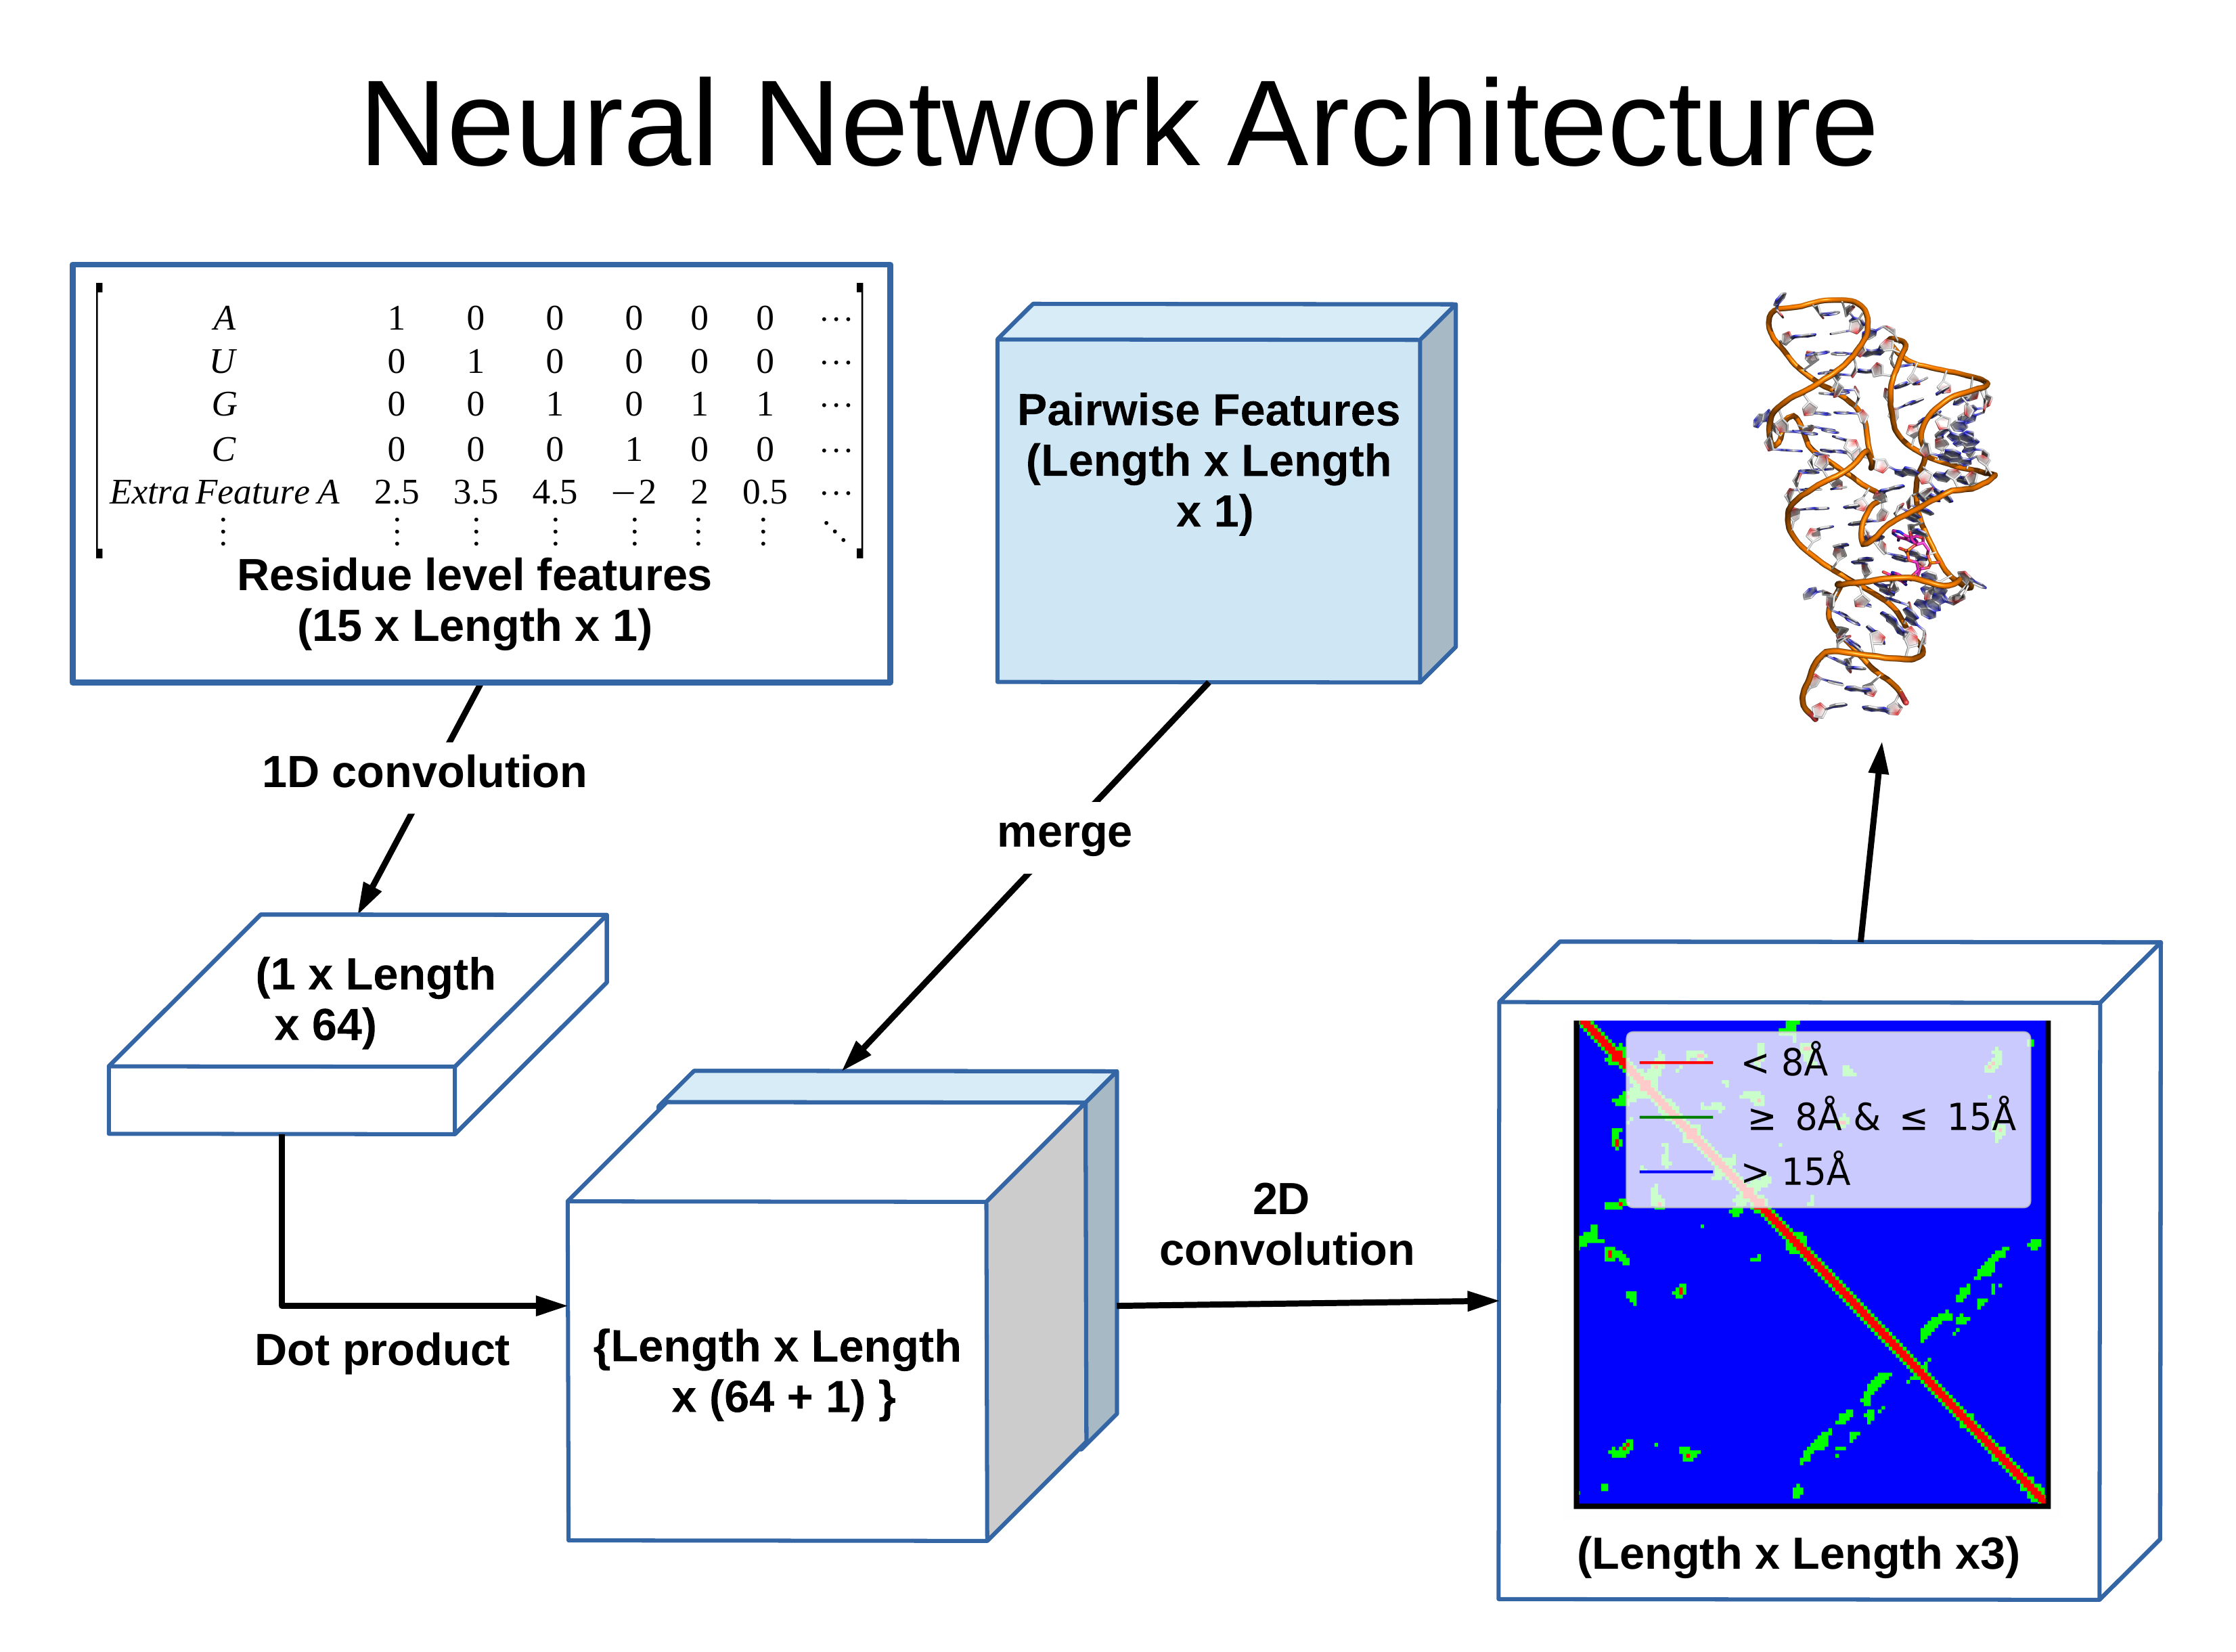

# Neural Network Architecture
Residue level features
(15 x Length x 1)
Pairwise Features
(Length x Length
 x 1)
1D convolution
merge
 (1 x Length
 x 64)
(Length x Length x3)
{Length x Length
 x (64 + 1) }
2D
convolution
Dot product